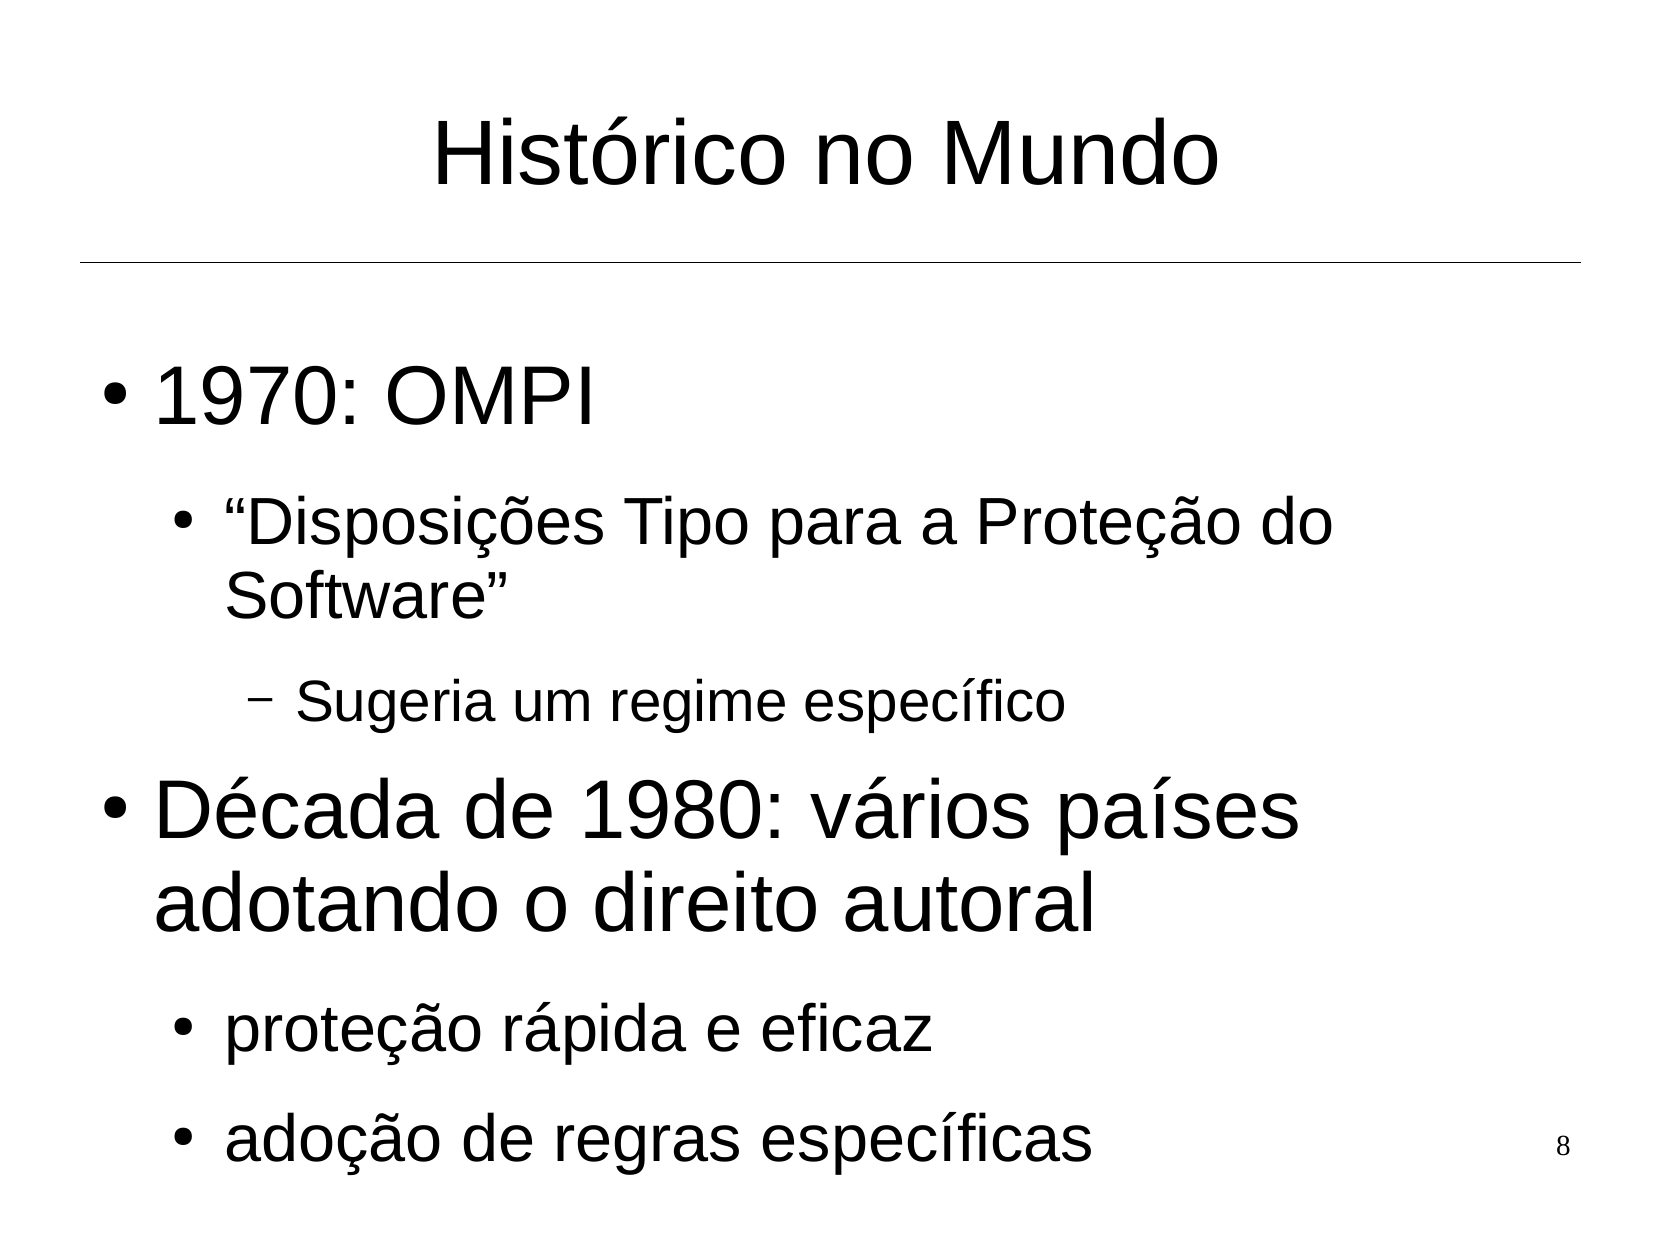

# Histórico no Mundo
1970: OMPI
“Disposições Tipo para a Proteção do Software”
Sugeria um regime específico
Década de 1980: vários países adotando o direito autoral
proteção rápida e eficaz
adoção de regras específicas
8